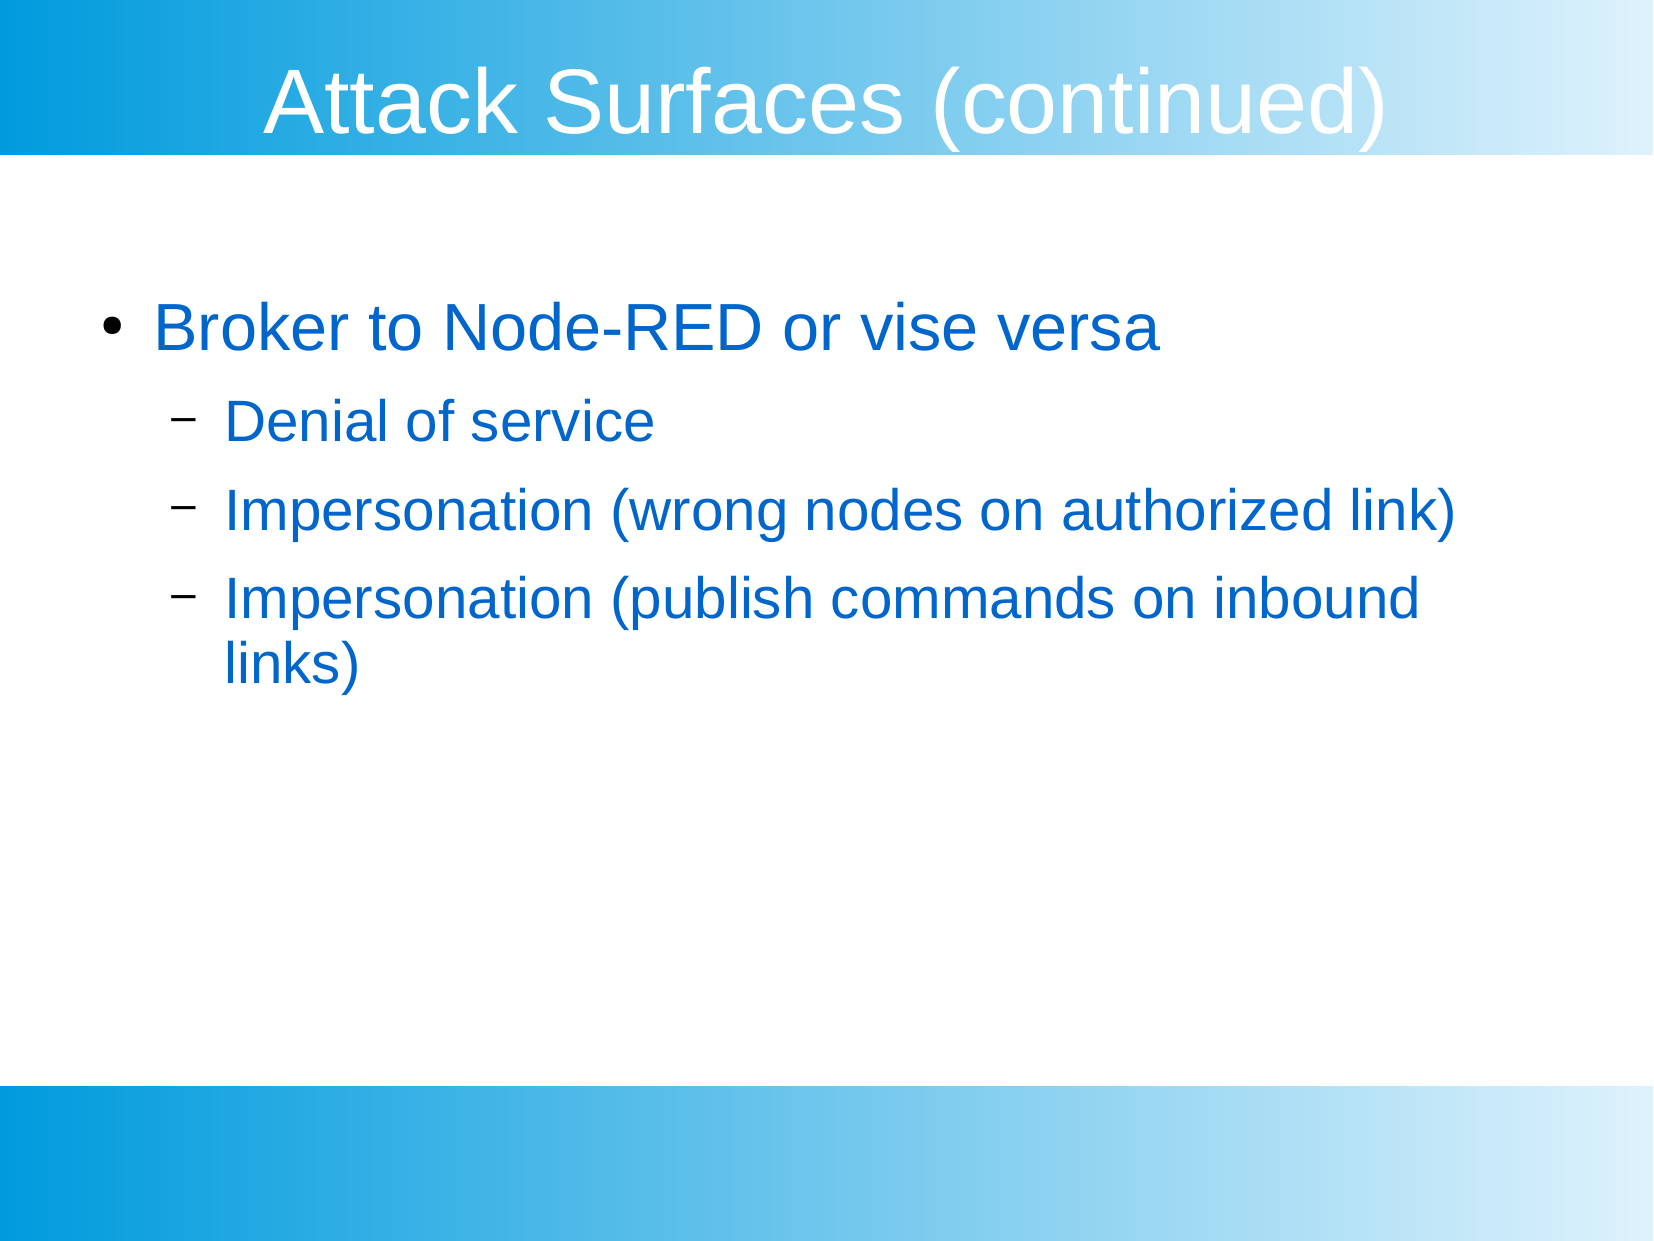

# Attack Surfaces (continued)
Broker to Node-RED or vise versa
Denial of service
Impersonation (wrong nodes on authorized link)
Impersonation (publish commands on inbound links)